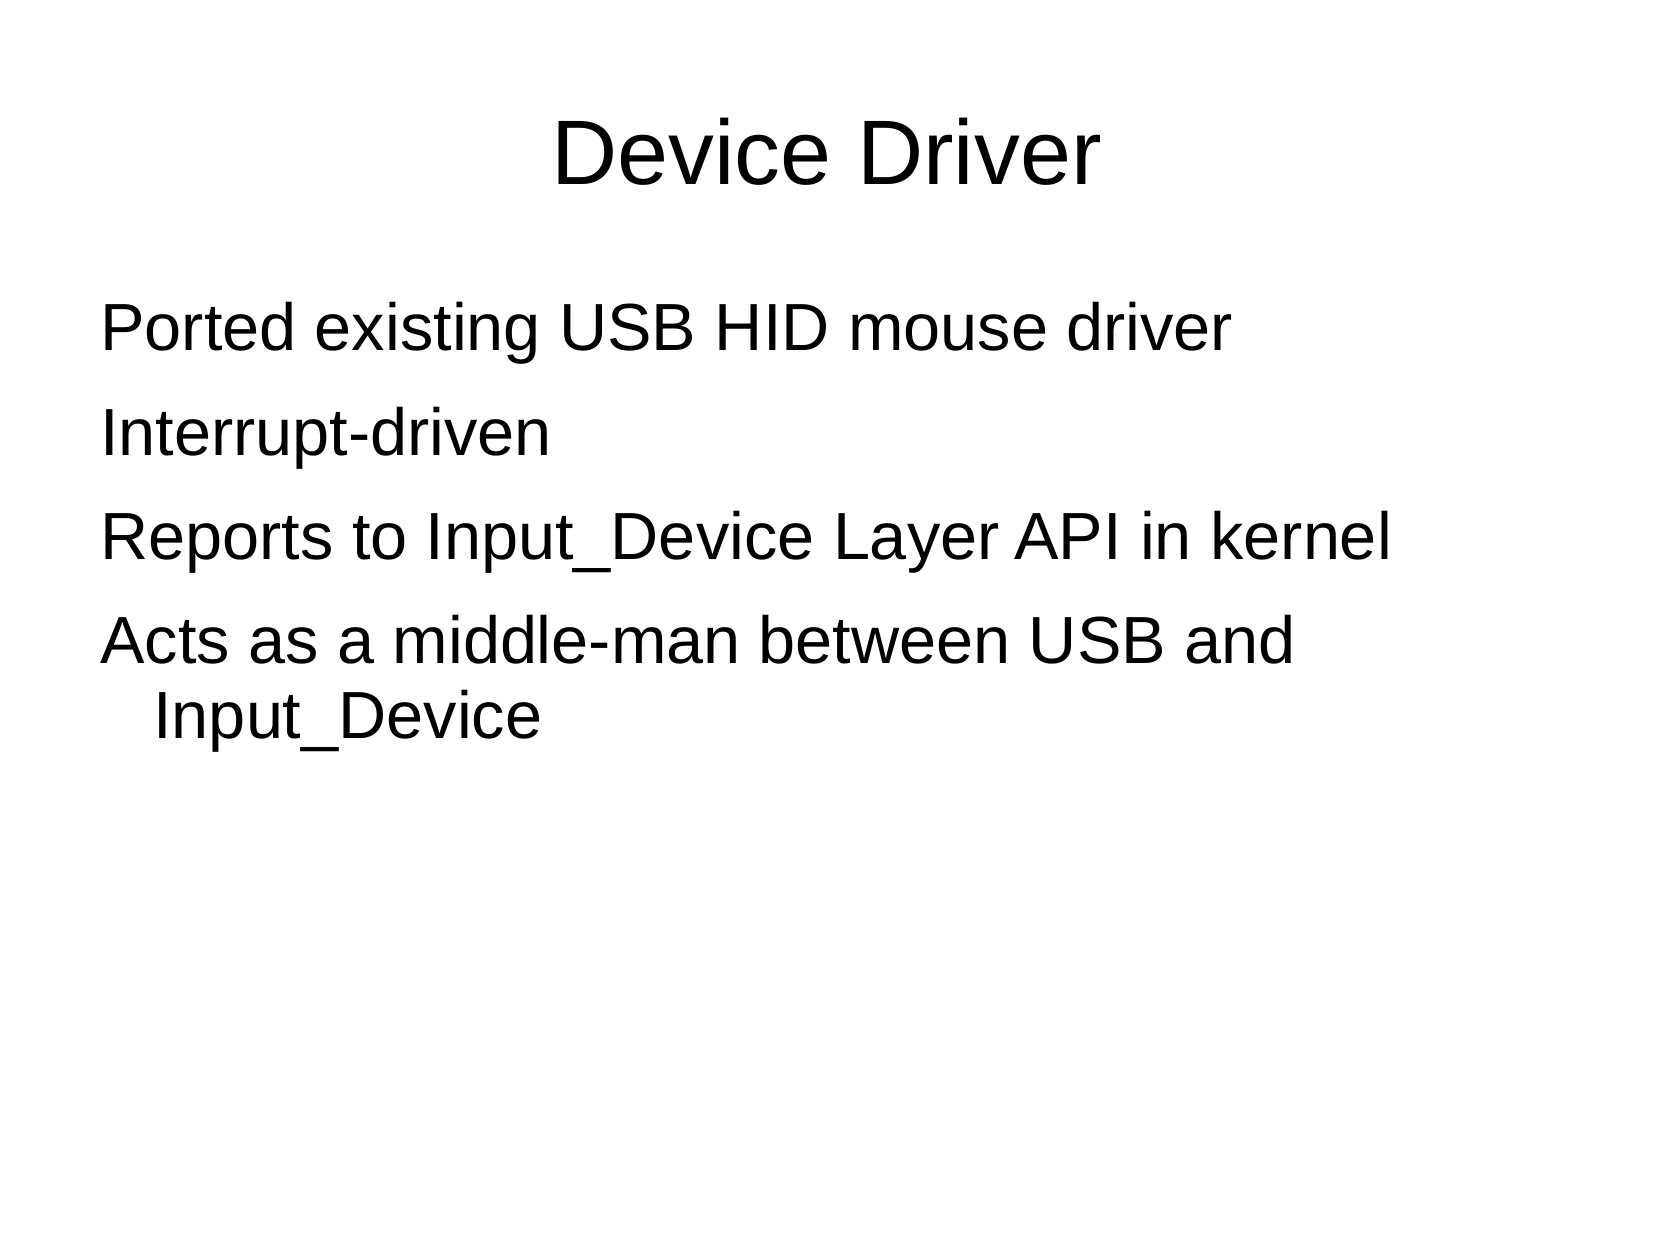

# Device Driver
Ported existing USB HID mouse driver
Interrupt-driven
Reports to Input_Device Layer API in kernel
Acts as a middle-man between USB and Input_Device